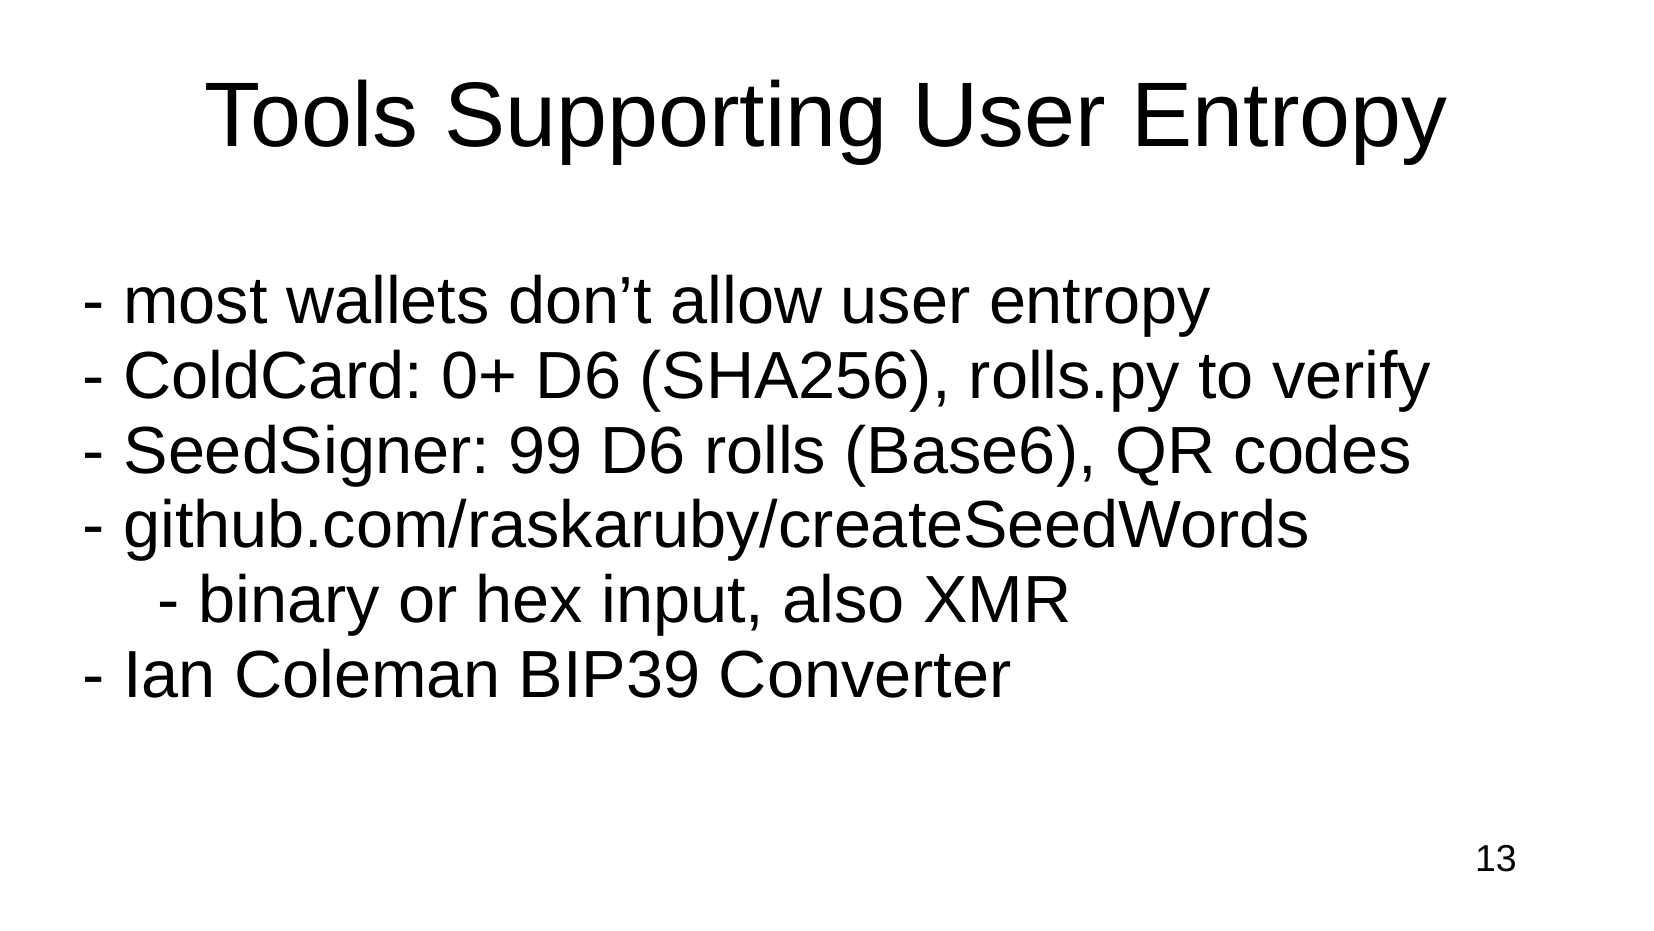

# Tools Supporting User Entropy
- most wallets don’t allow user entropy
- ColdCard: 0+ D6 (SHA256), rolls.py to verify
- SeedSigner: 99 D6 rolls (Base6), QR codes
- github.com/raskaruby/createSeedWords
	- binary or hex input, also XMR
- Ian Coleman BIP39 Converter